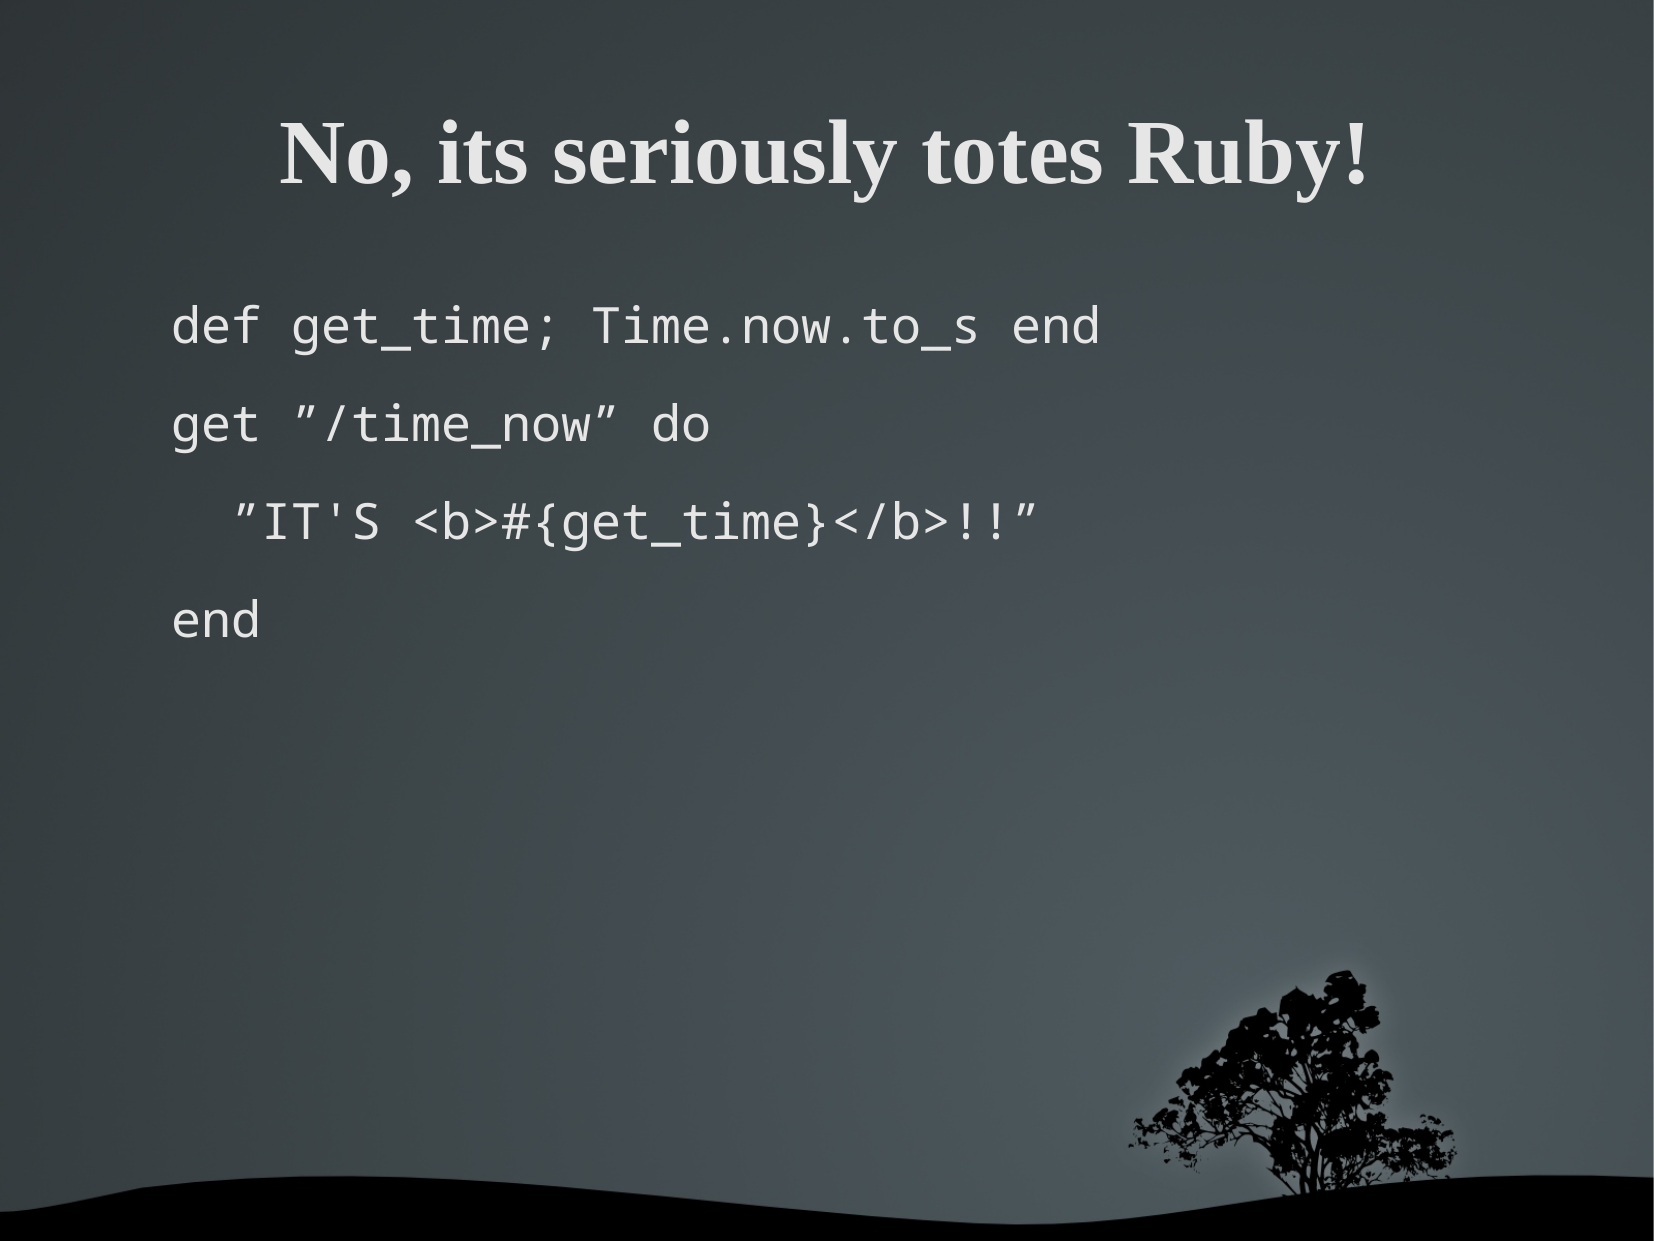

# No, its seriously totes Ruby!
def get_time; Time.now.to_s end
get ”/time_now” do
 ”IT'S <b>#{get_time}</b>!!”
end